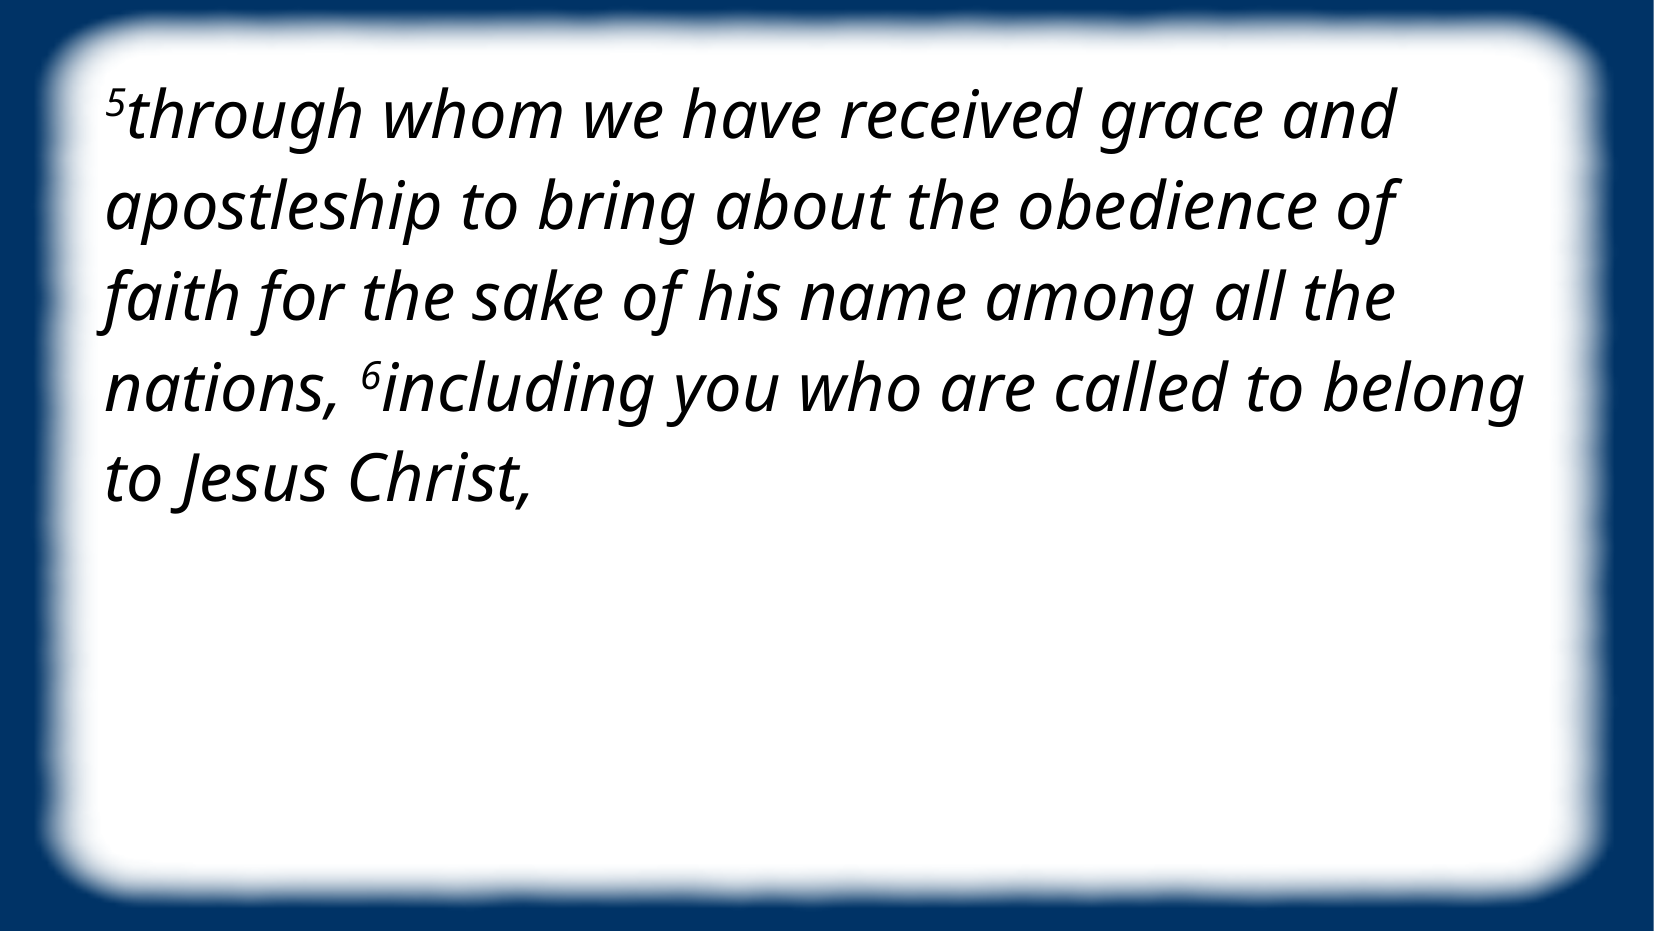

5through whom we have received grace and apostleship to bring about the obedience of faith for the sake of his name among all the nations, 6including you who are called to belong to Jesus Christ,